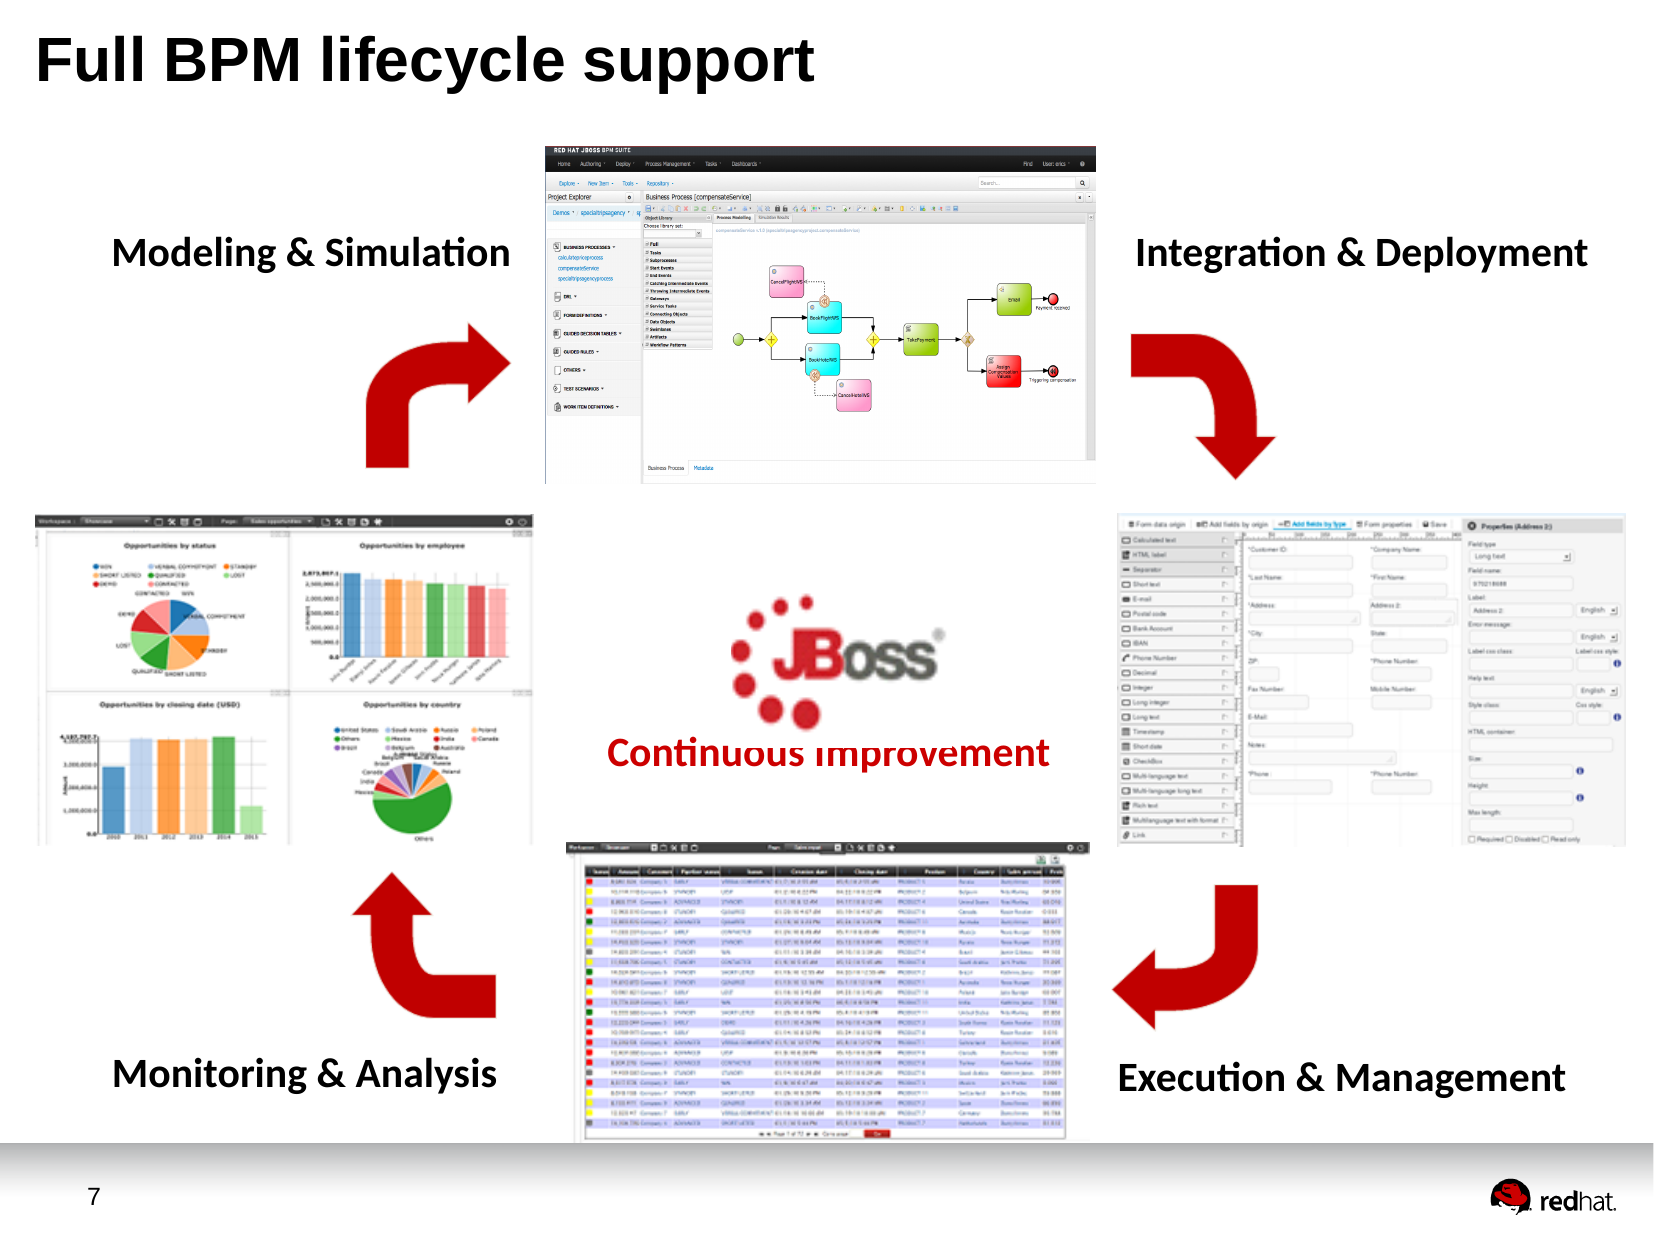

# Full BPM lifecycle support
Modeling & Simulation
Integration & Deployment
Continuous Improvement
Monitoring & Analysis
Execution & Management